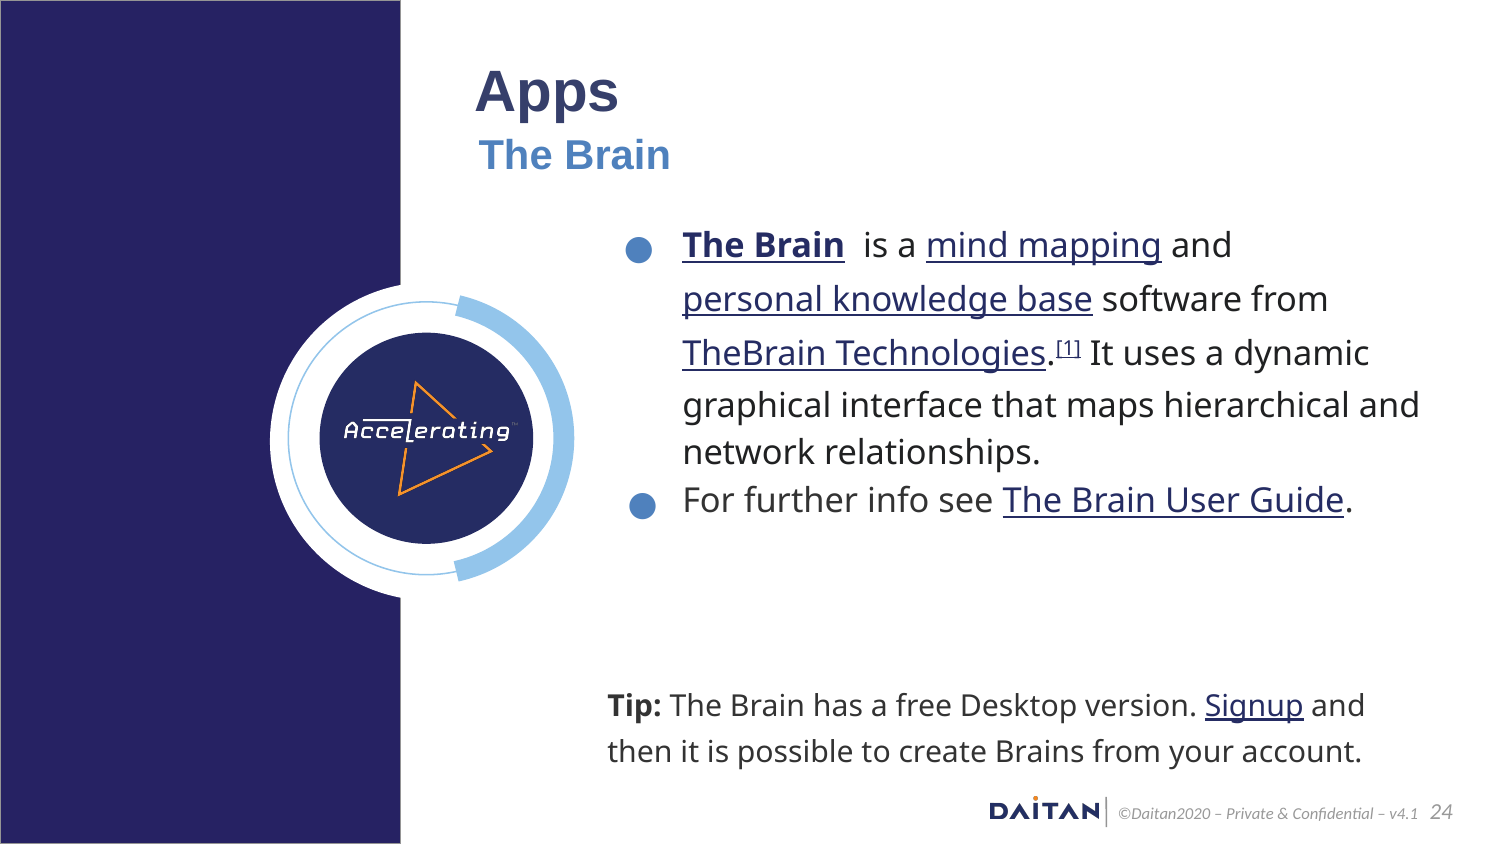

Apps
The Brain
The Brain is a mind mapping and personal knowledge base software from TheBrain Technologies.[1] It uses a dynamic graphical interface that maps hierarchical and network relationships.
For further info see The Brain User Guide.
Tip: The Brain has a free Desktop version. Signup and then it is possible to create Brains from your account.
#